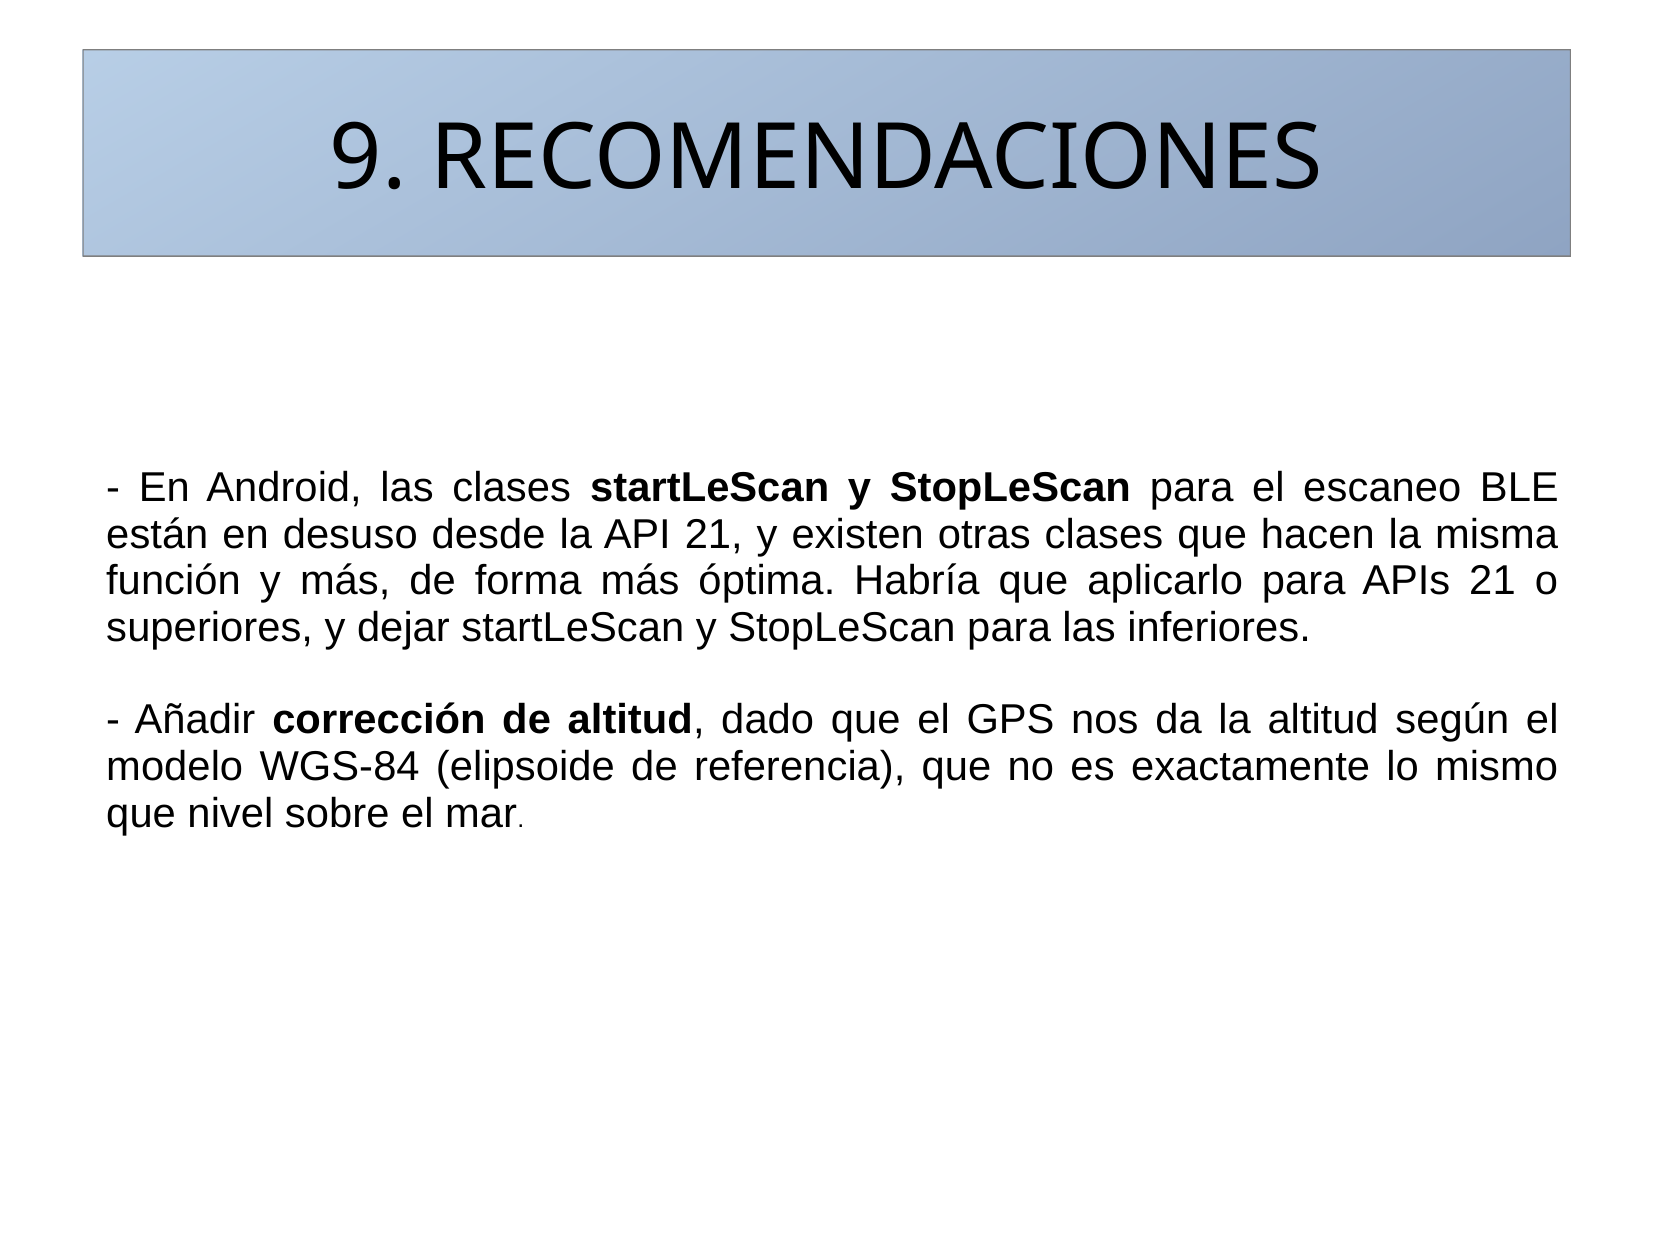

# 9. RECOMENDACIONES
- En Android, las clases startLeScan y StopLeScan para el escaneo BLE están en desuso desde la API 21, y existen otras clases que hacen la misma función y más, de forma más óptima. Habría que aplicarlo para APIs 21 o superiores, y dejar startLeScan y StopLeScan para las inferiores.
- Añadir corrección de altitud, dado que el GPS nos da la altitud según el modelo WGS-84 (elipsoide de referencia), que no es exactamente lo mismo que nivel sobre el mar.